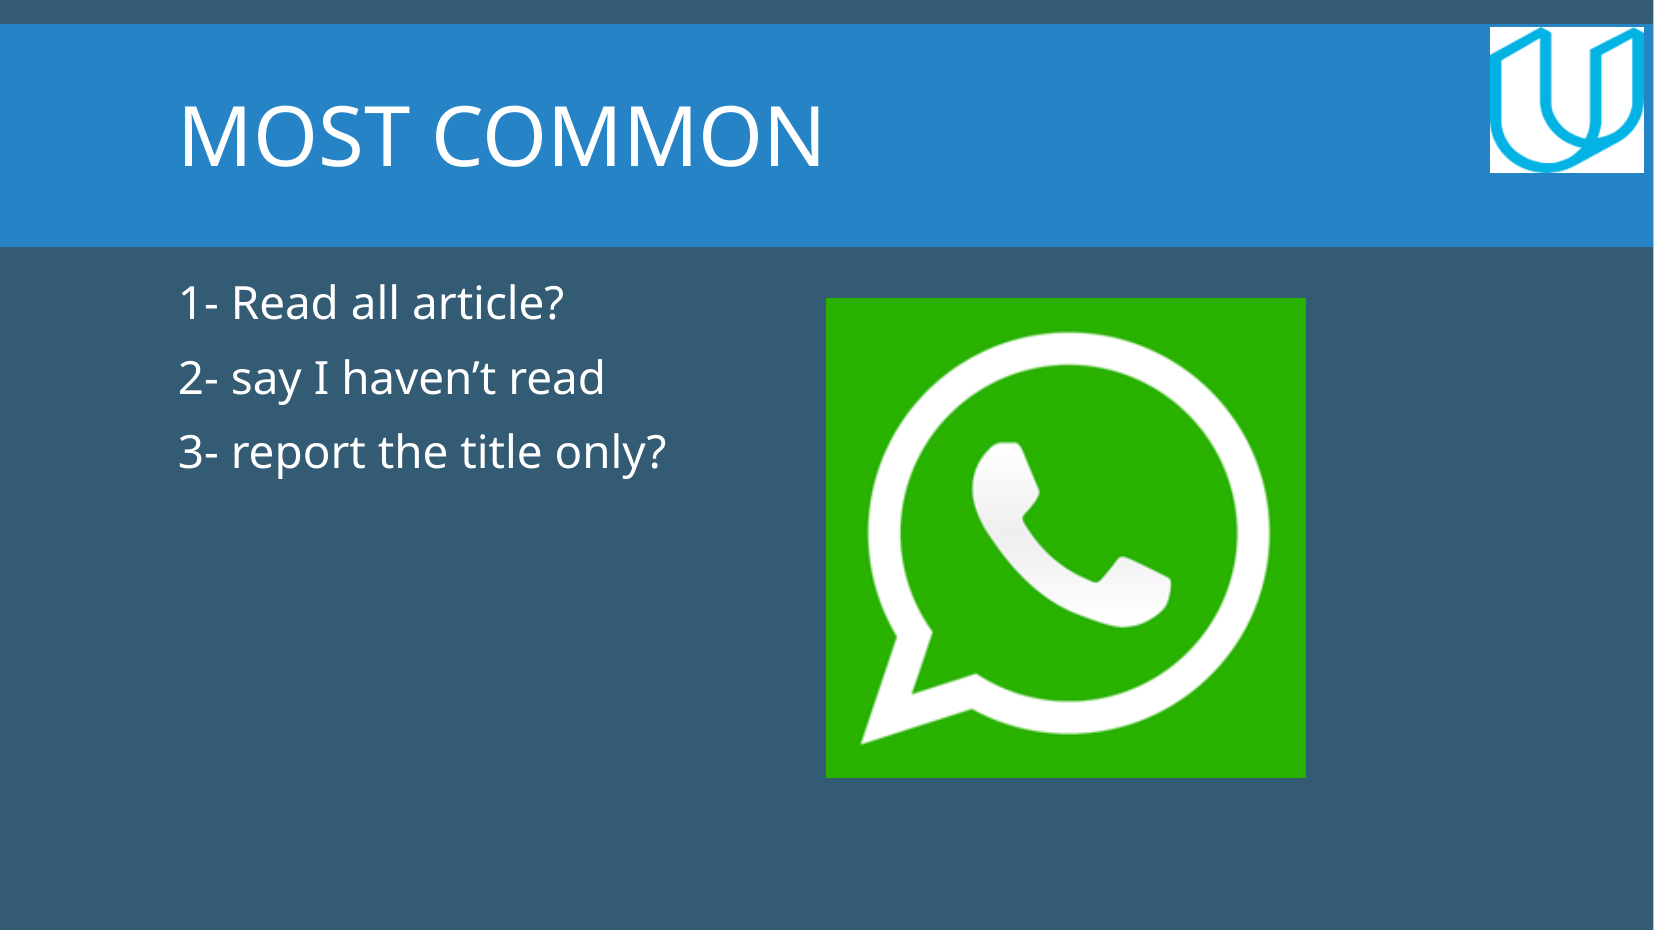

Most common
1- Read all article?
2- say I haven’t read
3- report the title only?